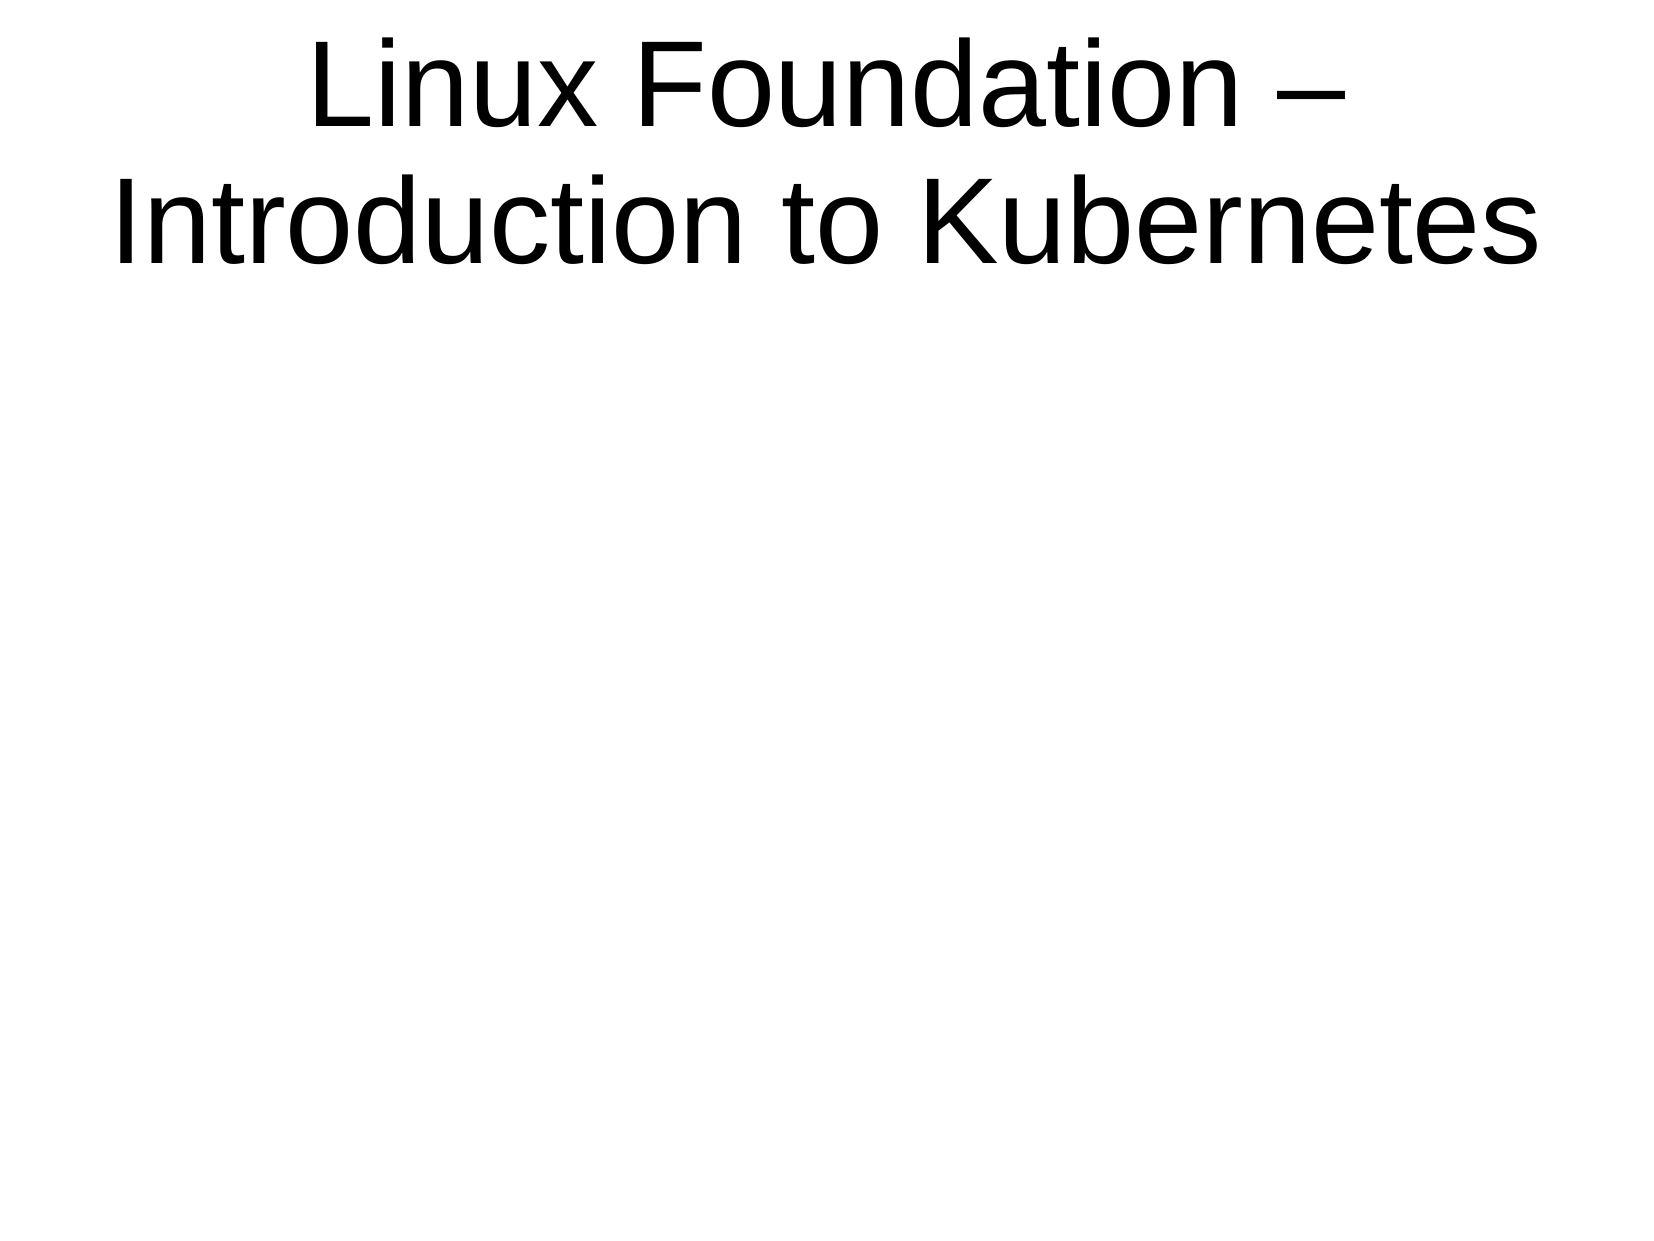

# Linux Foundation – Introduction to Kubernetes